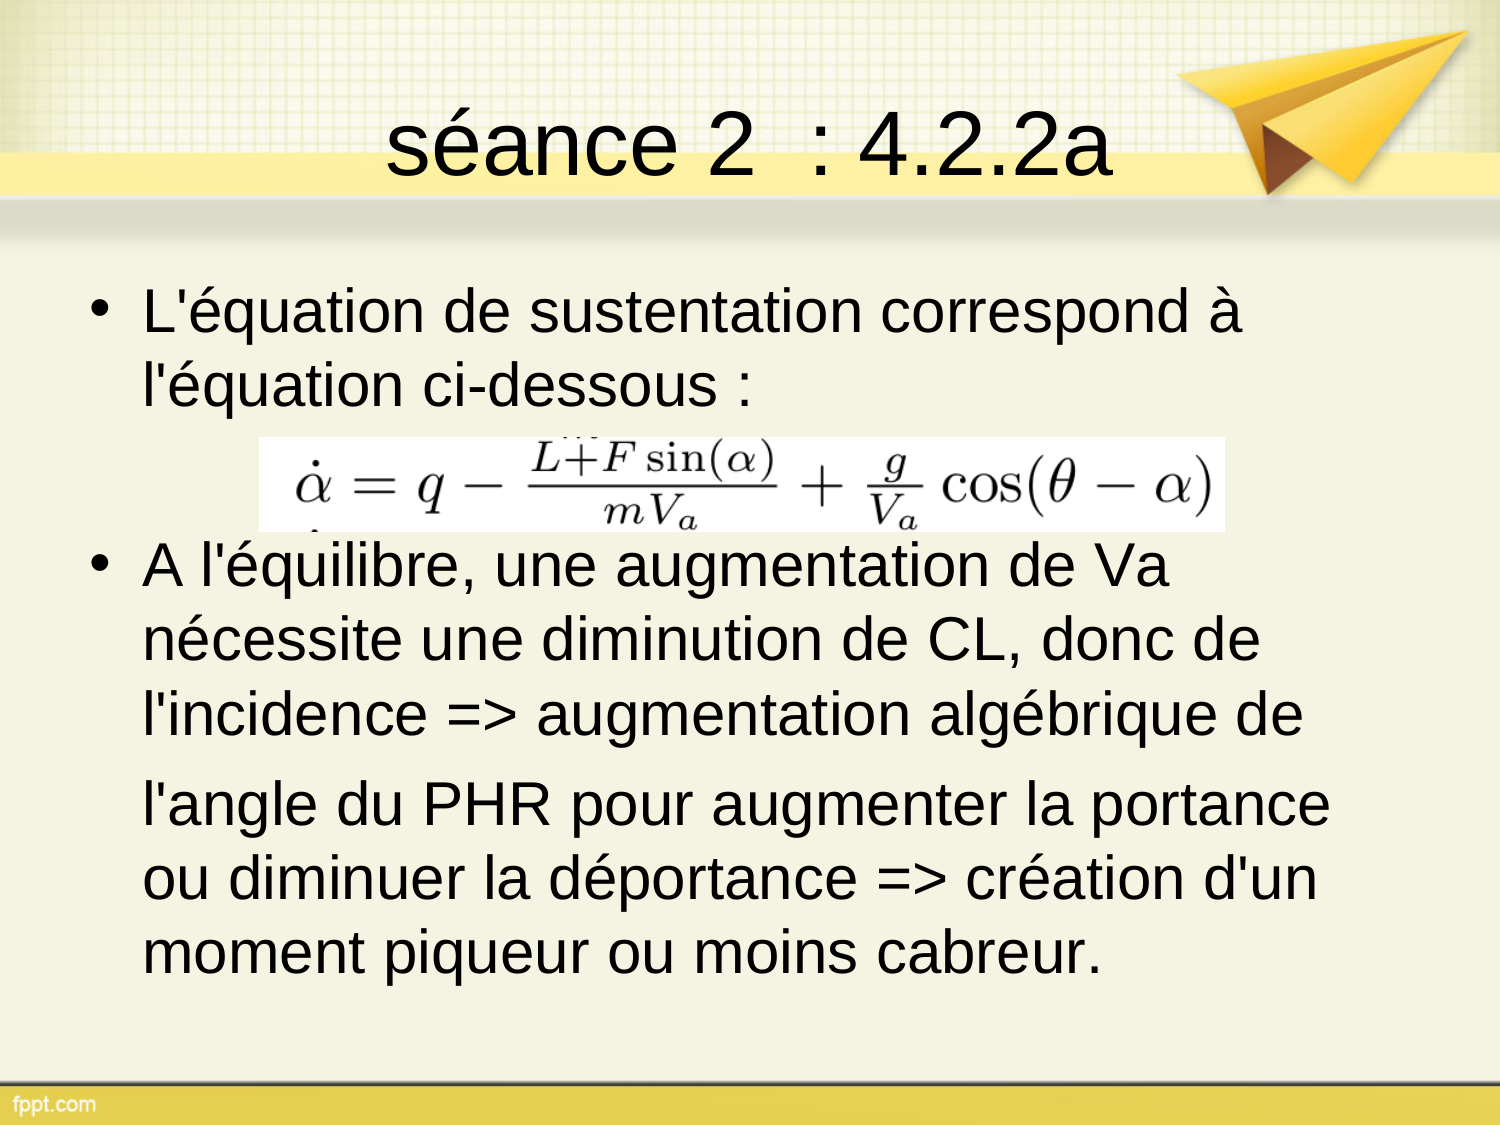

# séance 2  : 4.2.2a
L'équation de sustentation correspond à l'équation ci-dessous :
A l'équilibre, une augmentation de Va nécessite une diminution de CL, donc de l'incidence => augmentation algébrique de
l'angle du PHR pour augmenter la portance ou diminuer la déportance => création d'un moment piqueur ou moins cabreur.